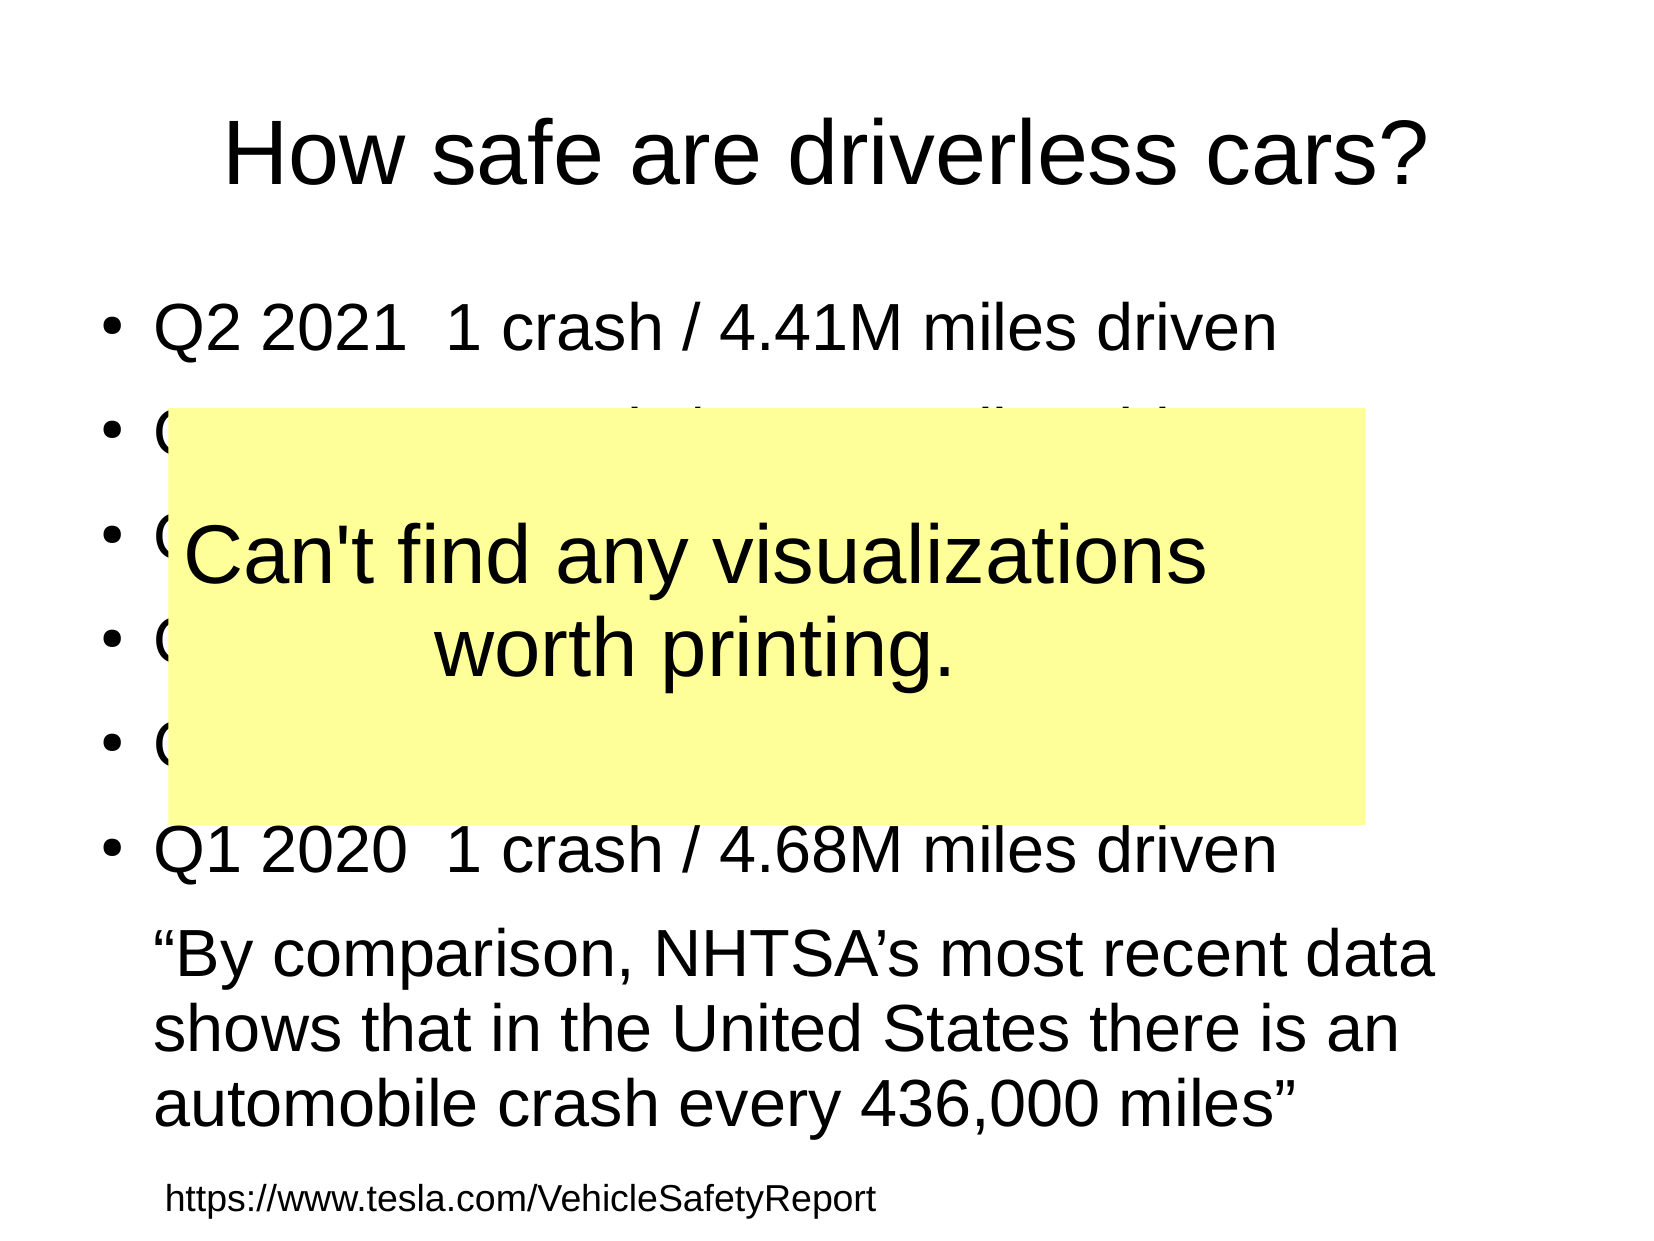

# How safe are driverless cars?
Q2 2021 1 crash / 4.41M miles driven
Q1 2021 1 crash / 4.19M miles driven
Q4 2021 1 crash / 3.45M miles driven
Q3 2020 1 crash / 4.59M miles driven
Q2 2020 1 crash / 4.53M miles driven
Q1 2020 1 crash / 4.68M miles driven
“By comparison, NHTSA’s most recent data shows that in the United States there is an automobile crash every 436,000 miles”
Can't find any visualizations worth printing.
https://www.tesla.com/VehicleSafetyReport